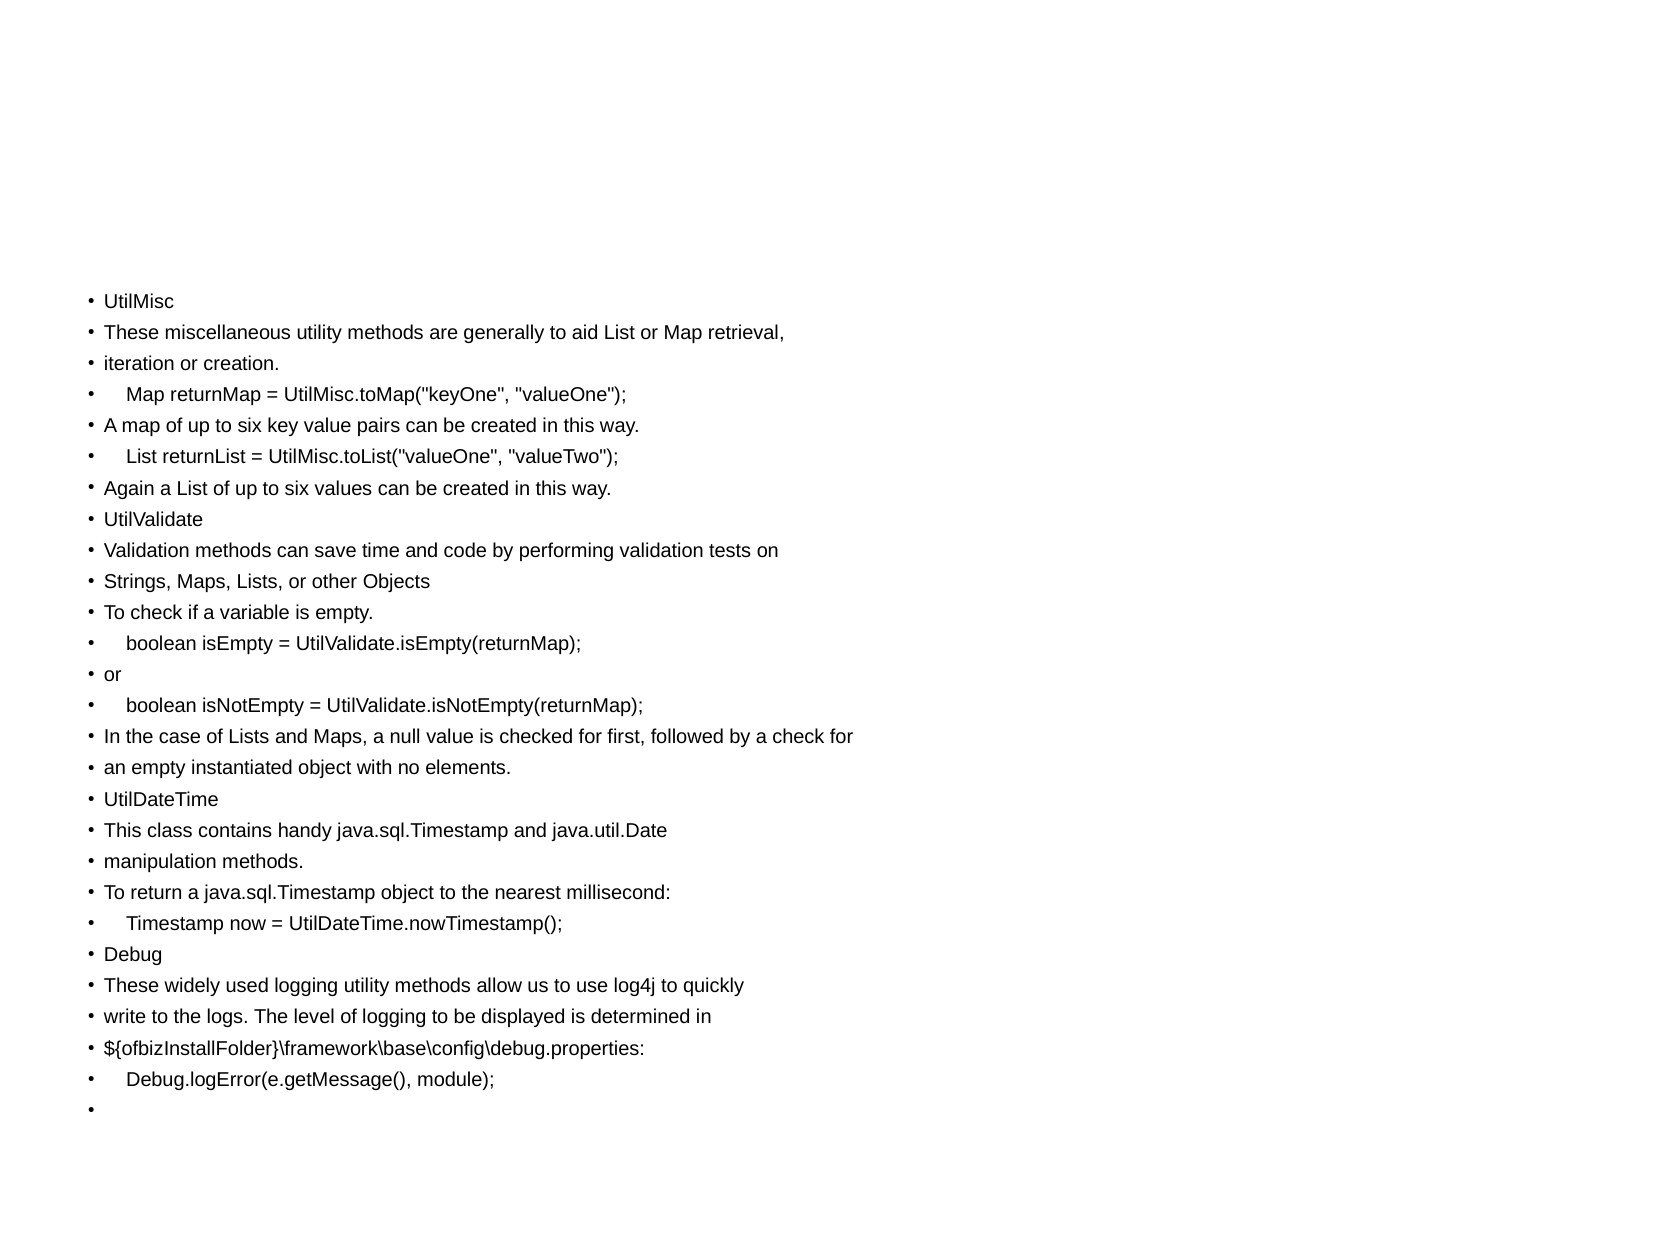

#
UtilMisc
These miscellaneous utility methods are generally to aid List or Map retrieval,
iteration or creation.
 Map returnMap = UtilMisc.toMap("keyOne", "valueOne");
A map of up to six key value pairs can be created in this way.
 List returnList = UtilMisc.toList("valueOne", "valueTwo");
Again a List of up to six values can be created in this way.
UtilValidate
Validation methods can save time and code by performing validation tests on
Strings, Maps, Lists, or other Objects
To check if a variable is empty.
 boolean isEmpty = UtilValidate.isEmpty(returnMap);
or
 boolean isNotEmpty = UtilValidate.isNotEmpty(returnMap);
In the case of Lists and Maps, a null value is checked for first, followed by a check for
an empty instantiated object with no elements.
UtilDateTime
This class contains handy java.sql.Timestamp and java.util.Date
manipulation methods.
To return a java.sql.Timestamp object to the nearest millisecond:
 Timestamp now = UtilDateTime.nowTimestamp();
Debug
These widely used logging utility methods allow us to use log4j to quickly
write to the logs. The level of logging to be displayed is determined in
${ofbizInstallFolder}\framework\base\config\debug.properties:
 Debug.logError(e.getMessage(), module);